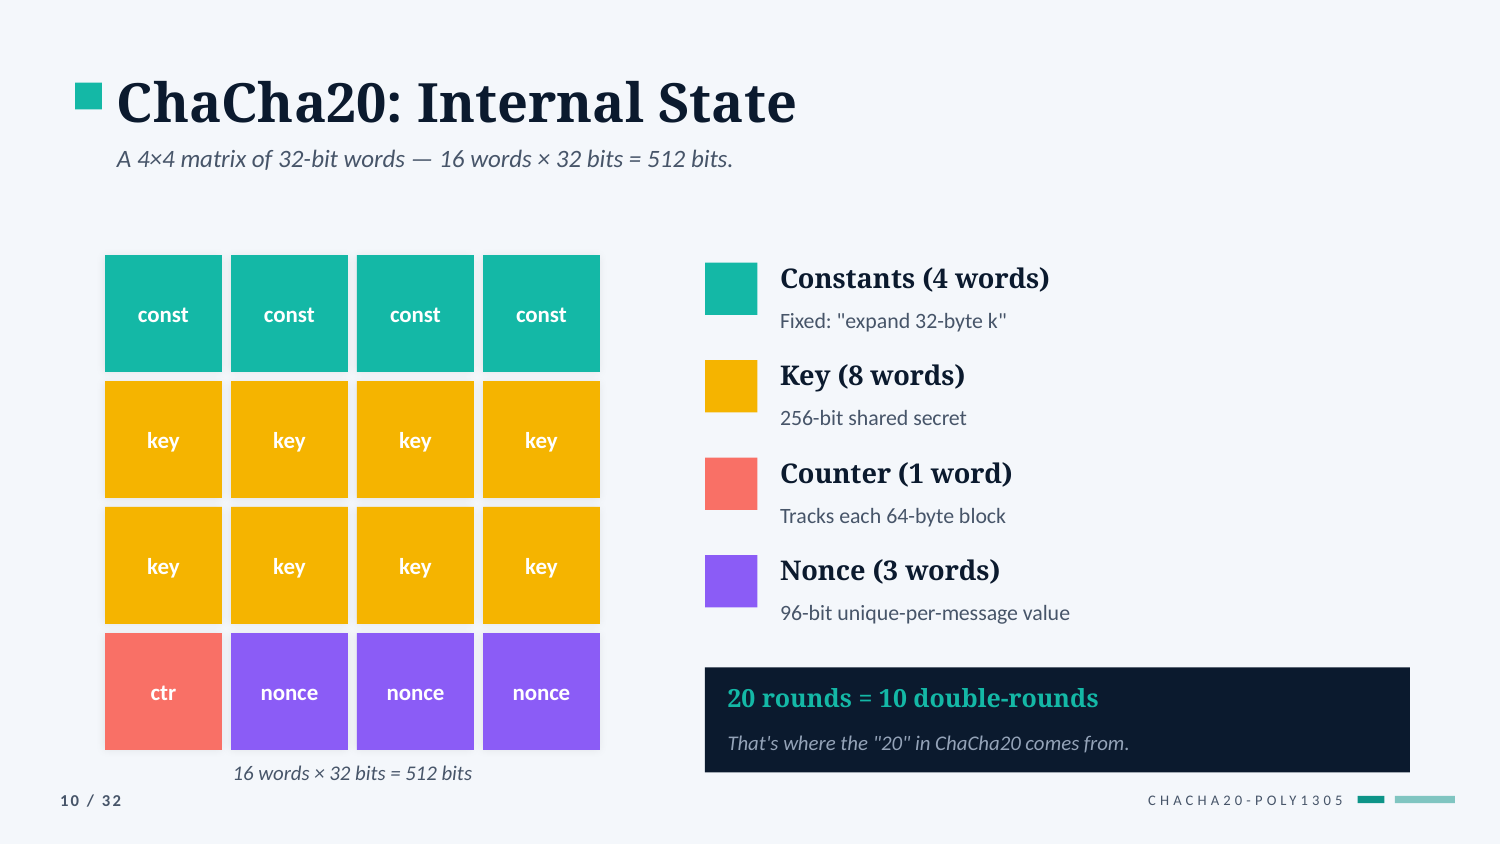

ChaCha20: Internal State
A 4×4 matrix of 32-bit words — 16 words × 32 bits = 512 bits.
const
const
const
const
Constants (4 words)
Fixed: "expand 32-byte k"
Key (8 words)
key
key
key
key
256-bit shared secret
Counter (1 word)
Tracks each 64-byte block
key
key
key
key
Nonce (3 words)
96-bit unique-per-message value
ctr
nonce
nonce
nonce
20 rounds = 10 double-rounds
That's where the "20" in ChaCha20 comes from.
16 words × 32 bits = 512 bits
10 / 32
CHACHA20-POLY1305